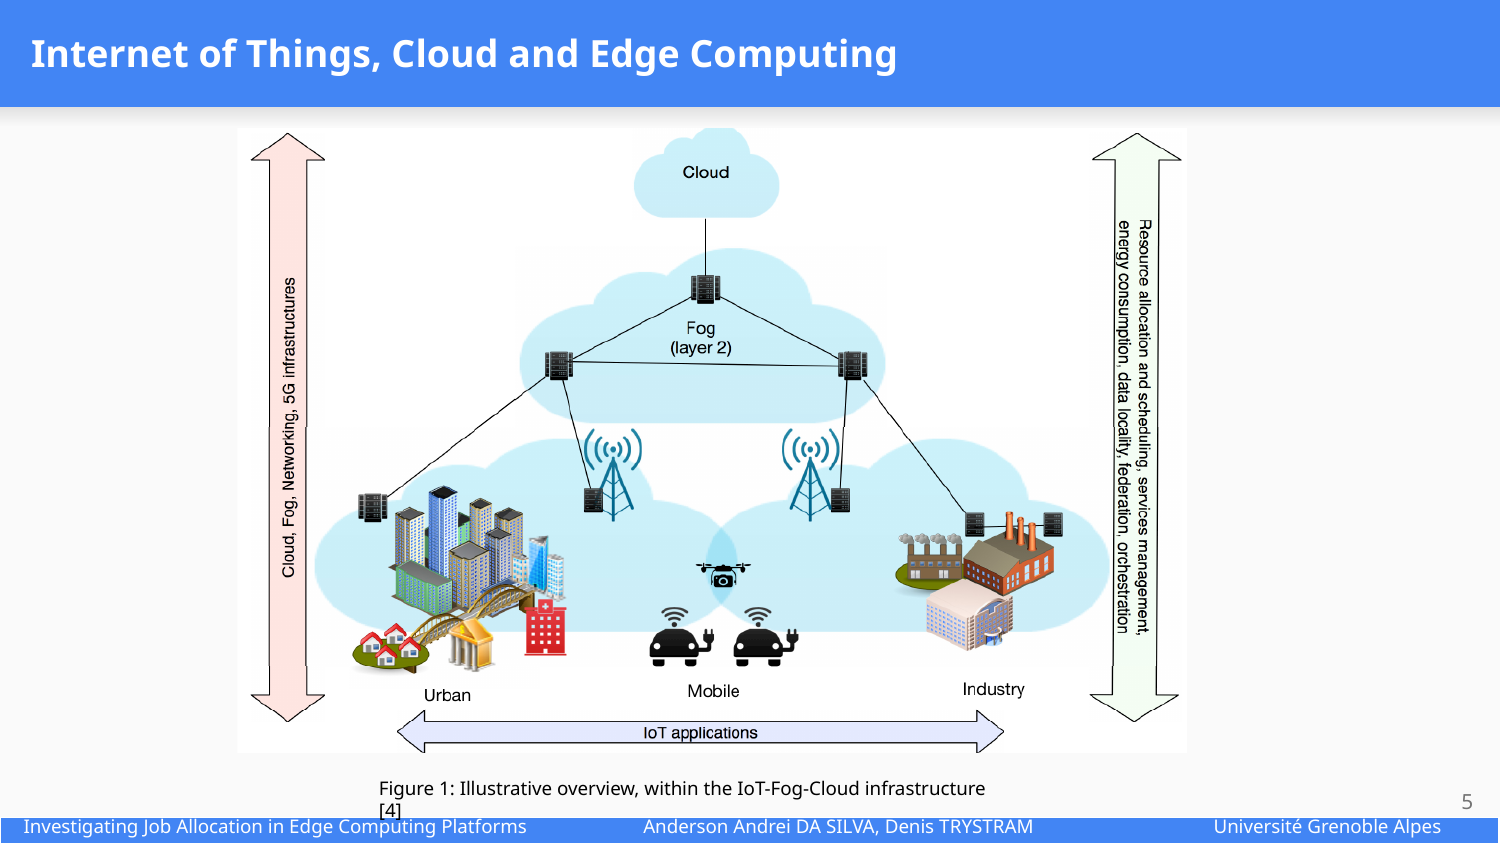

# Internet of Things, Cloud and Edge Computing
Figure 1: Illustrative overview, within the IoT-Fog-Cloud infrastructure [4]
Investigating Job Allocation in Edge Computing Platforms
Anderson Andrei DA SILVA, Denis TRYSTRAM
Université Grenoble Alpes